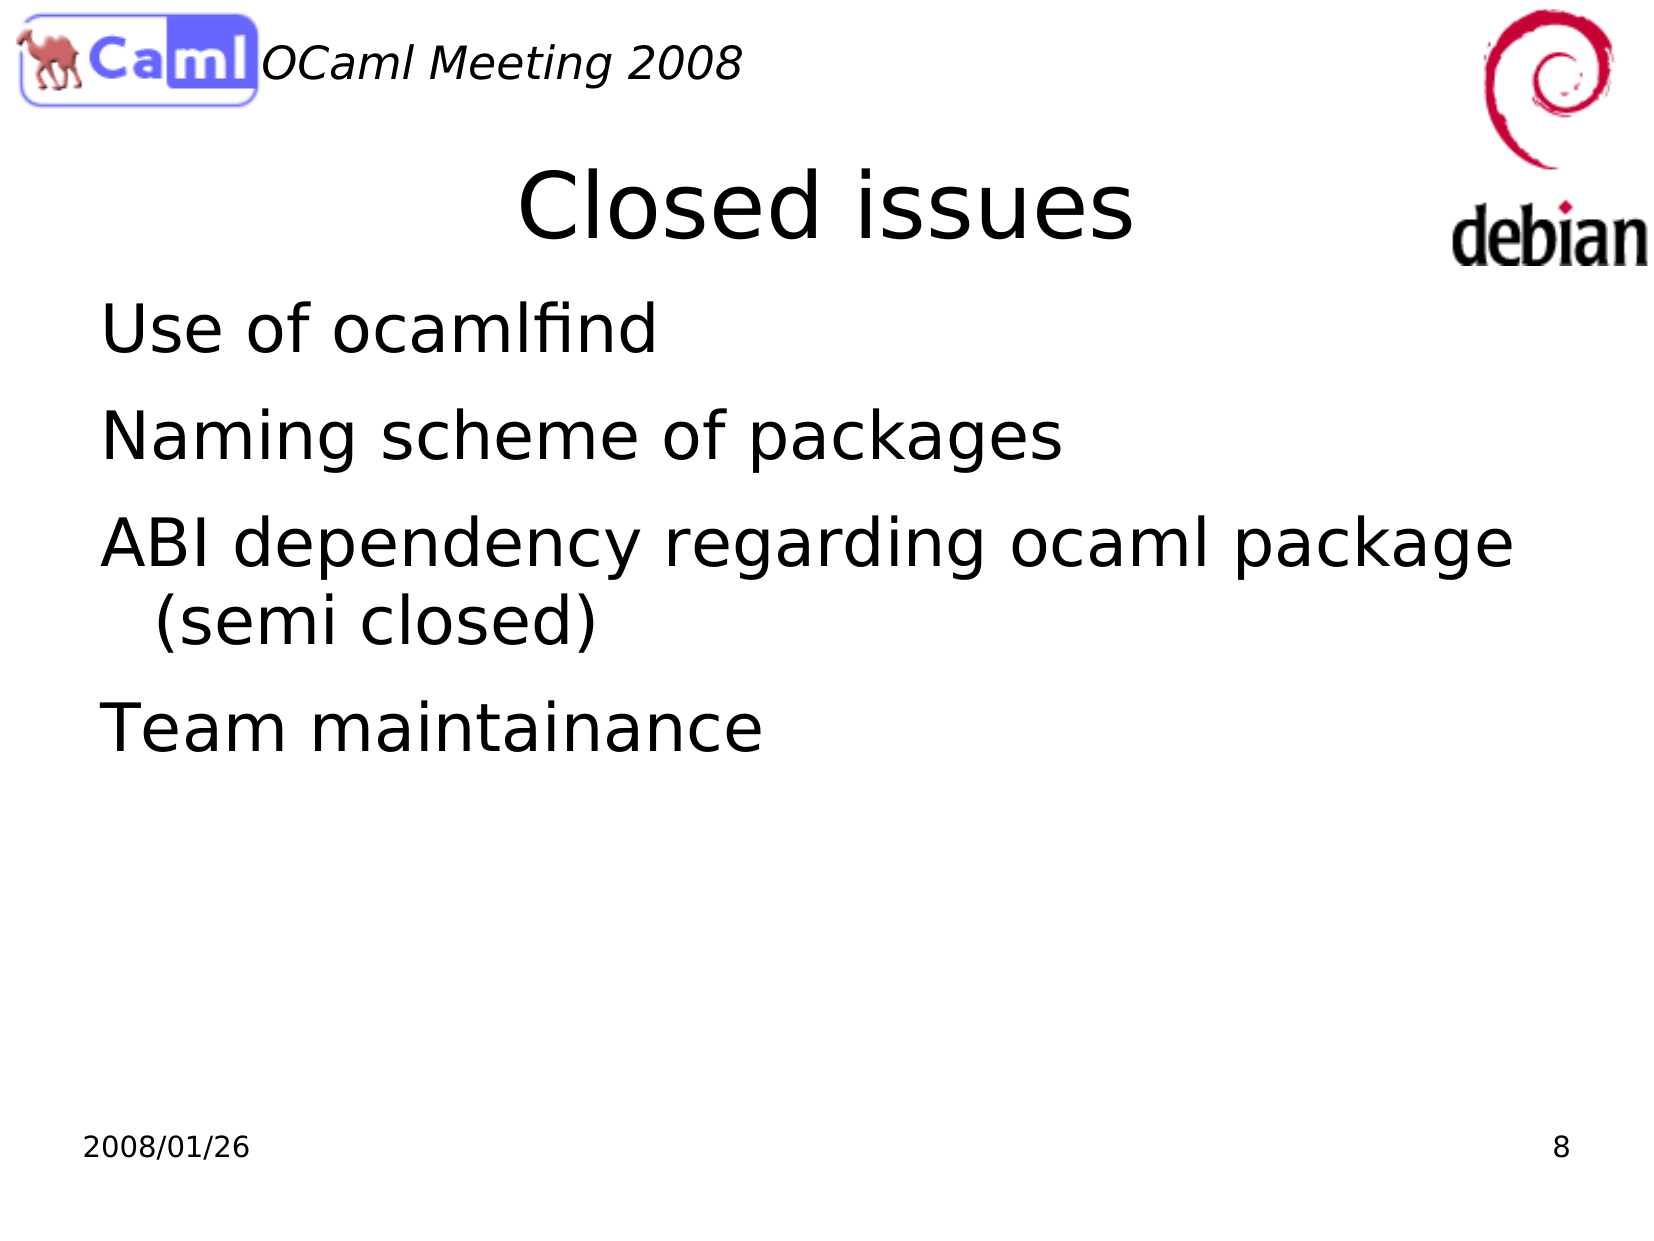

# Closed issues
Use of ocamlfind
Naming scheme of packages
ABI dependency regarding ocaml package (semi closed)
Team maintainance
2008/01/26
8